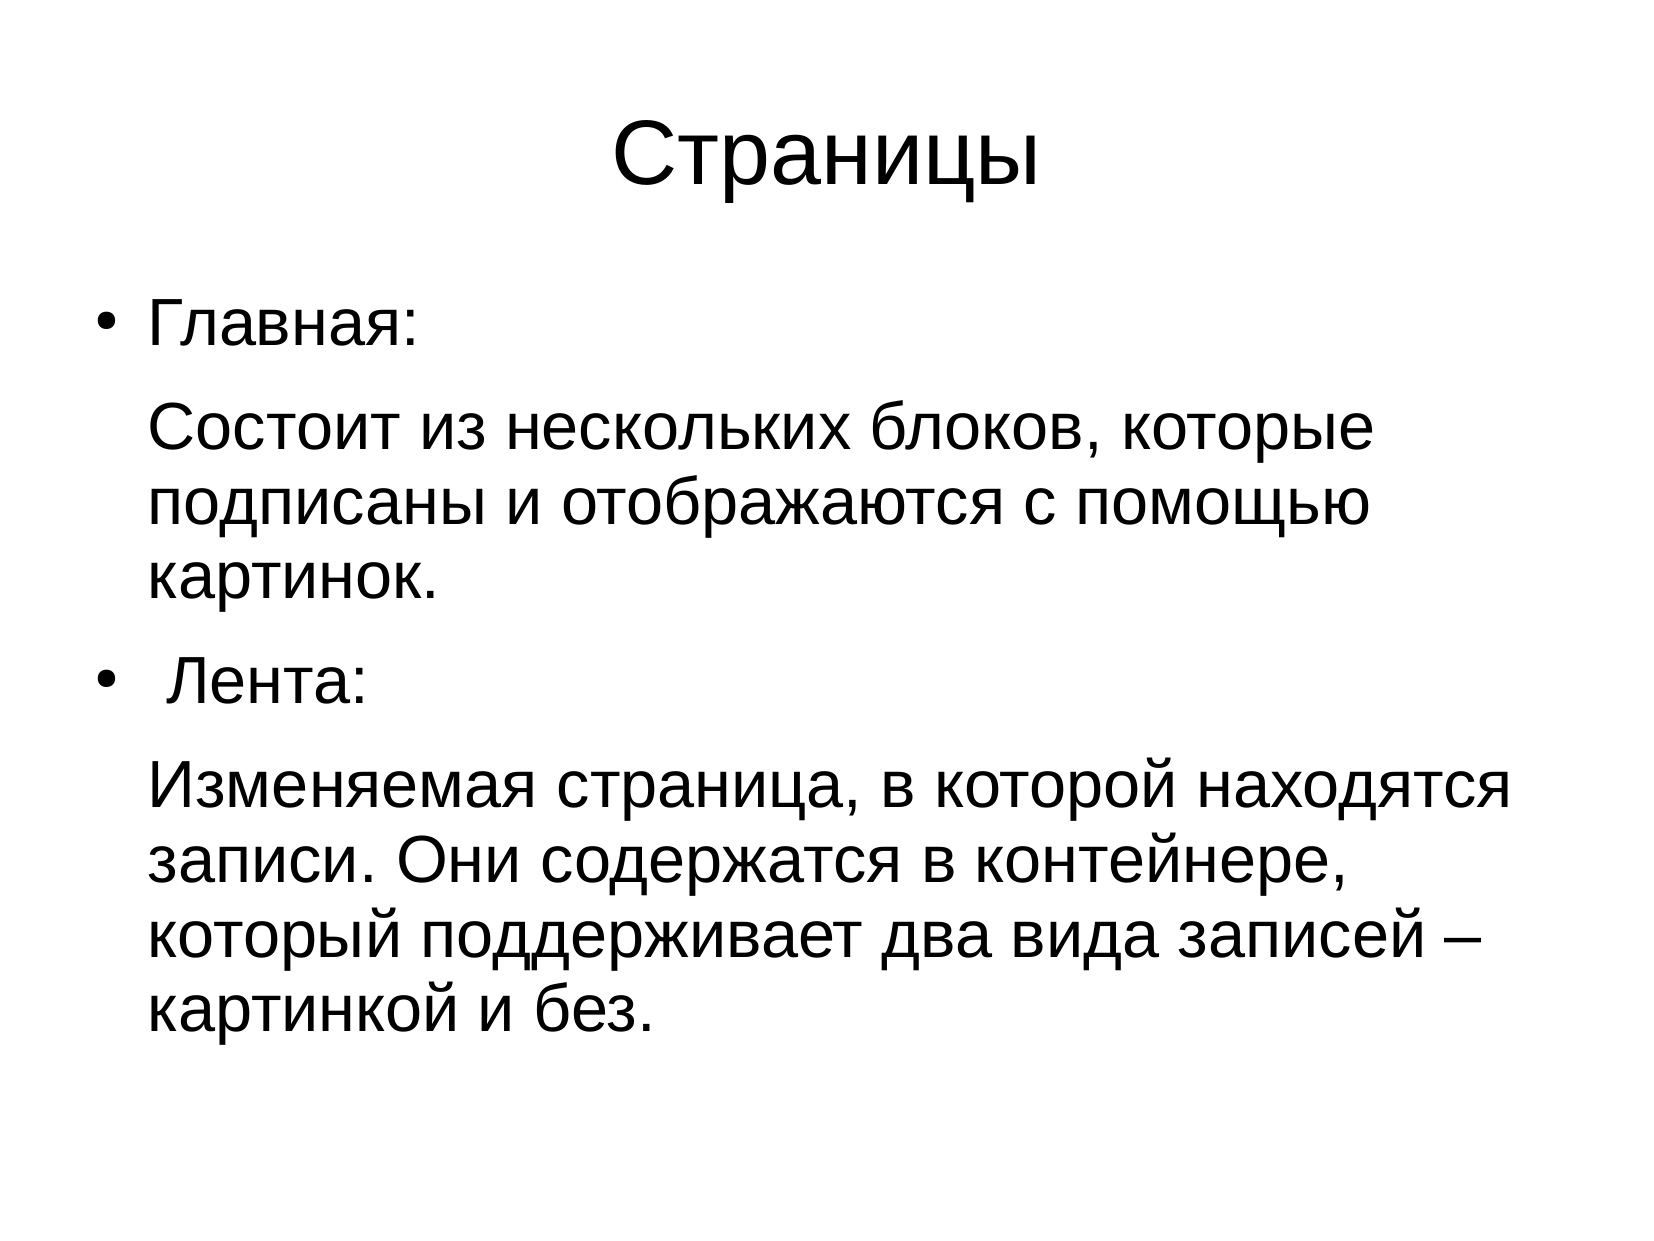

# Страницы
Главная:
Состоит из нескольких блоков, которые подписаны и отображаются с помощью картинок.
 Лента:
Изменяемая страница, в которой находятся записи. Они содержатся в контейнере, который поддерживает два вида записей – картинкой и без.